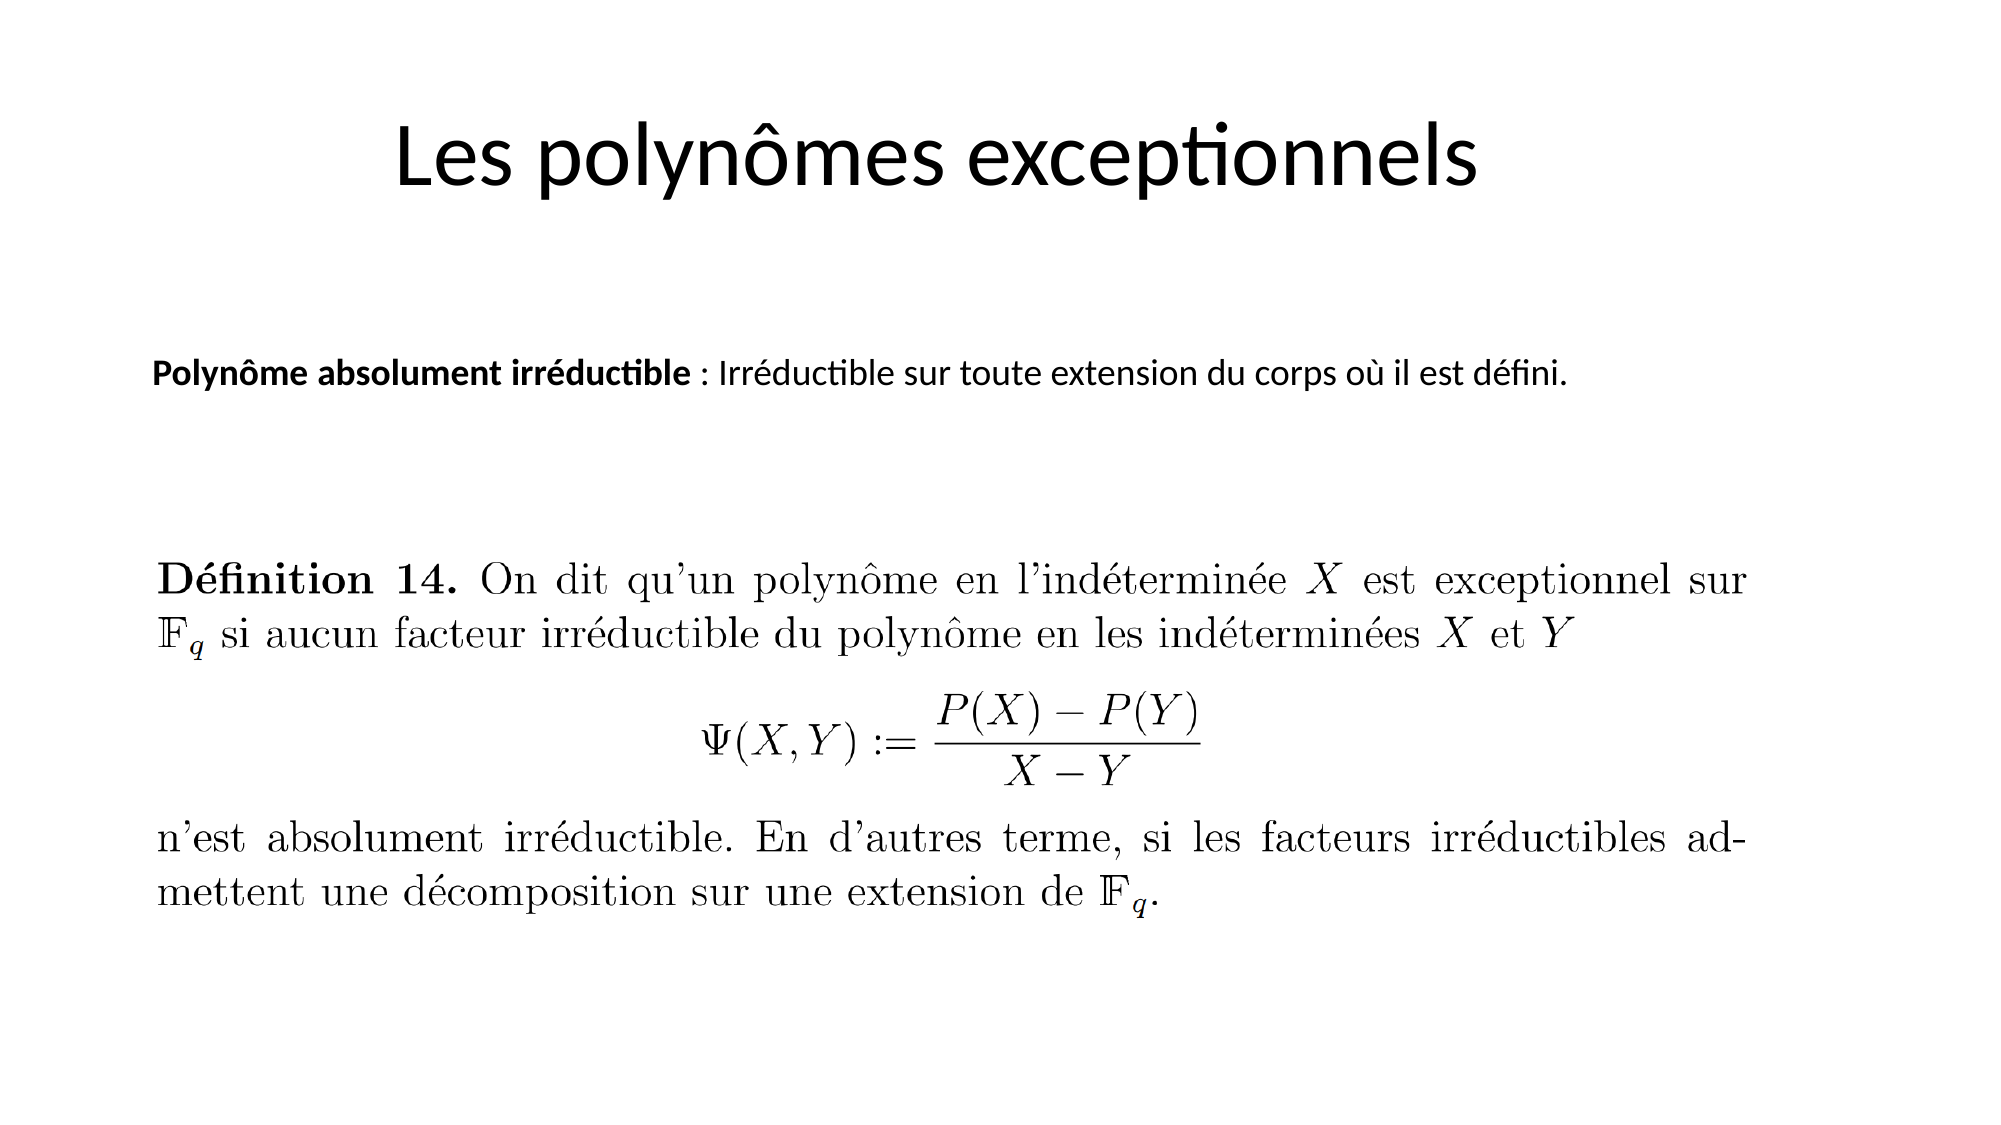

Les polynômes exceptionnels
Polynôme absolument irréductible : Irréductible sur toute extension du corps où il est défini.